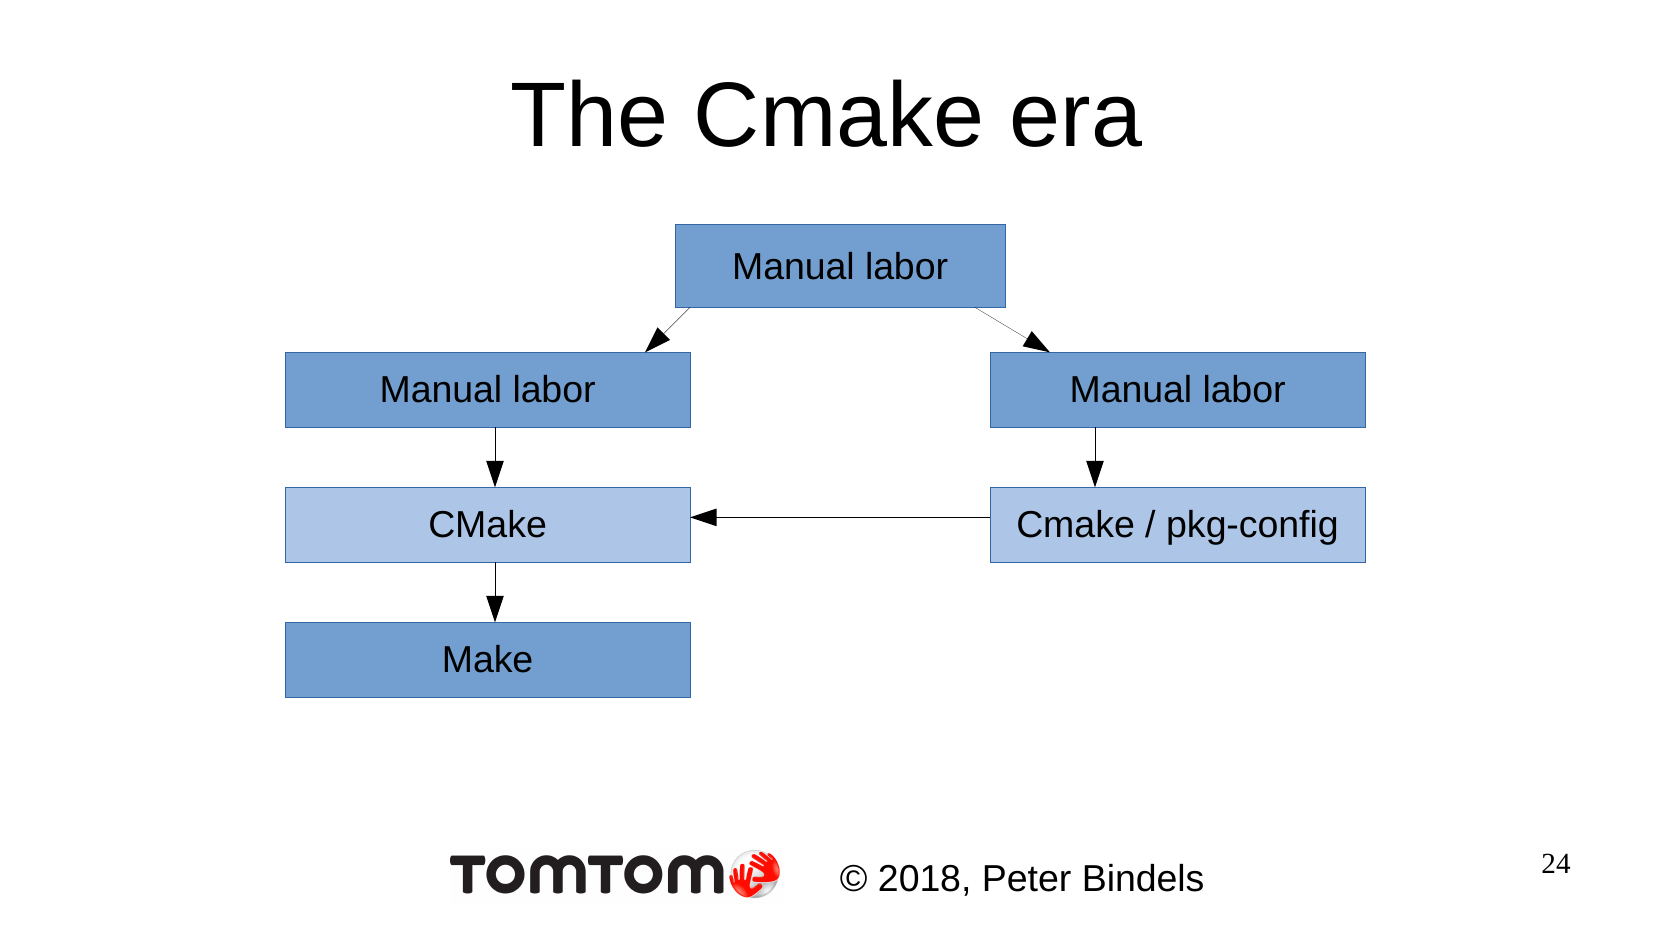

# The Cmake era
Manual labor
Manual labor
Manual labor
CMake
Cmake / pkg-config
Make
24